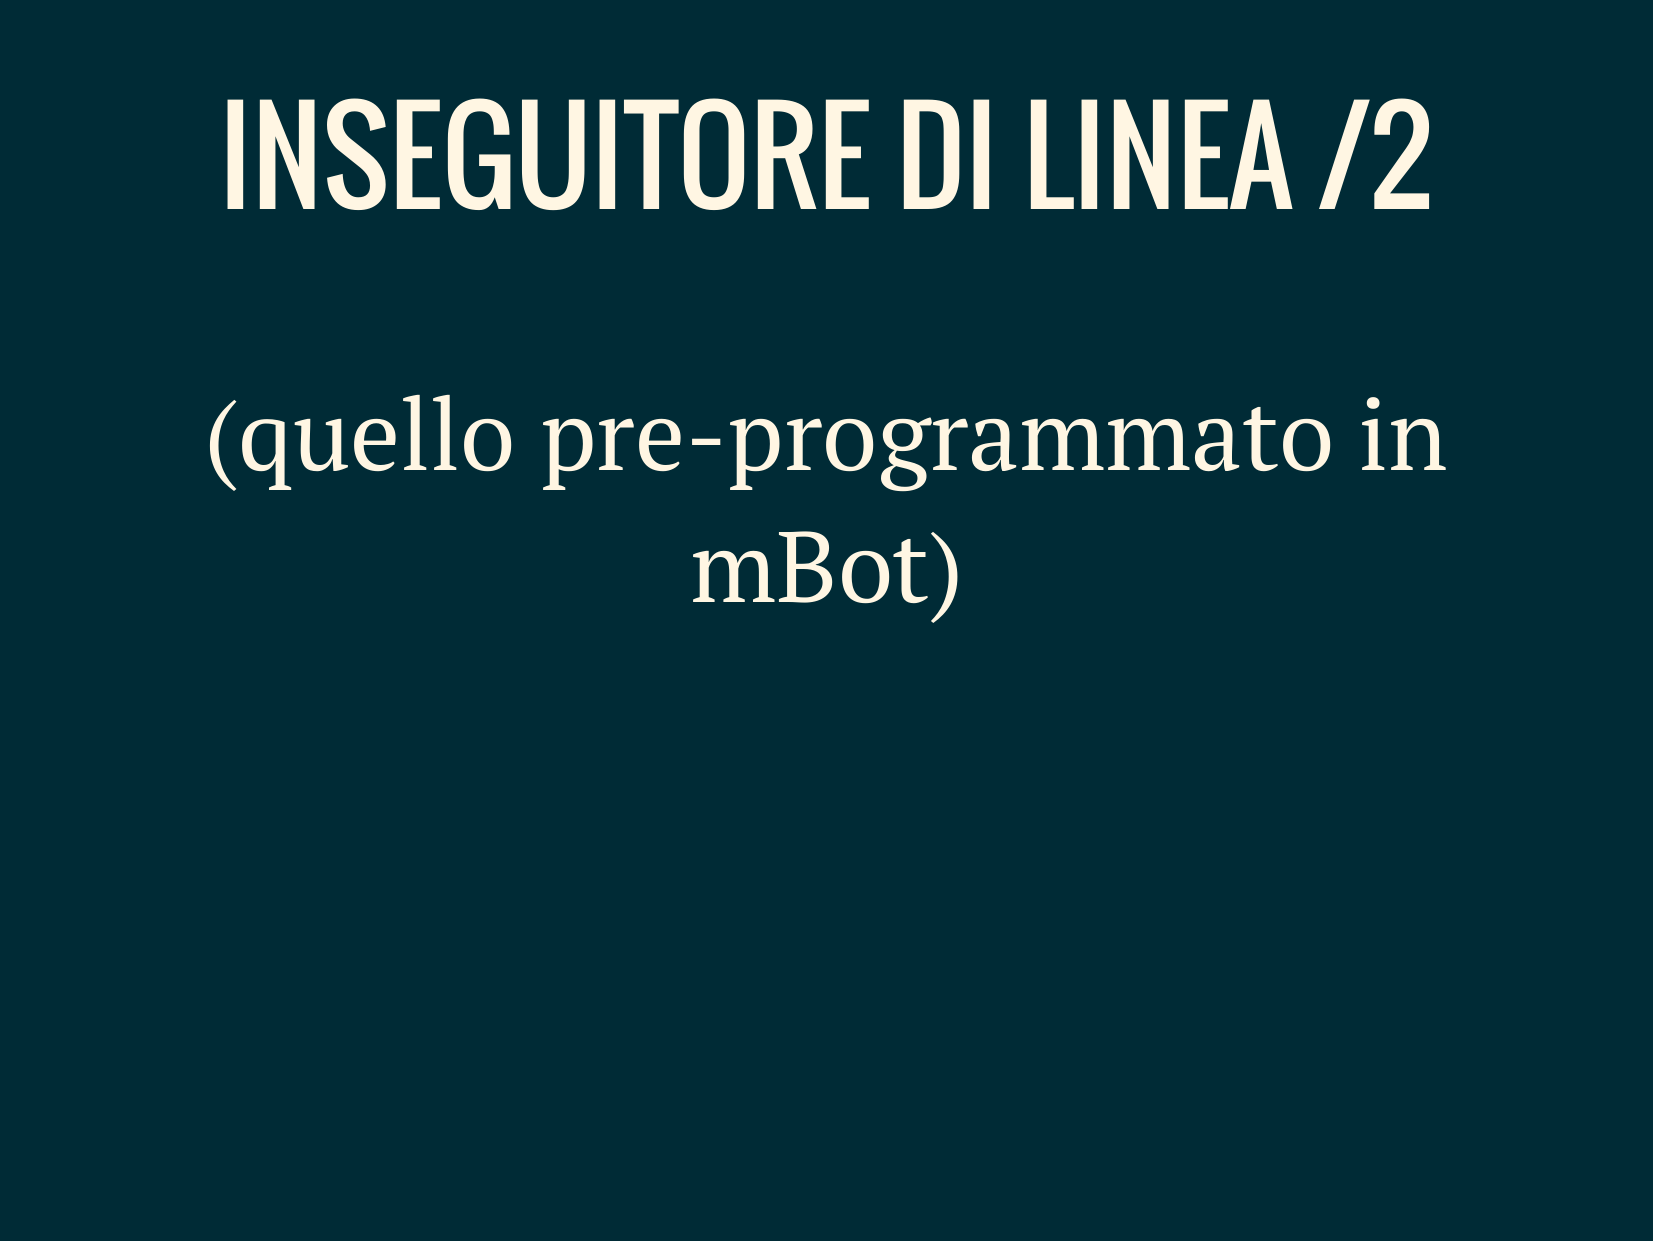

# Inseguitore di linea /2
(quello pre-programmato in mBot)